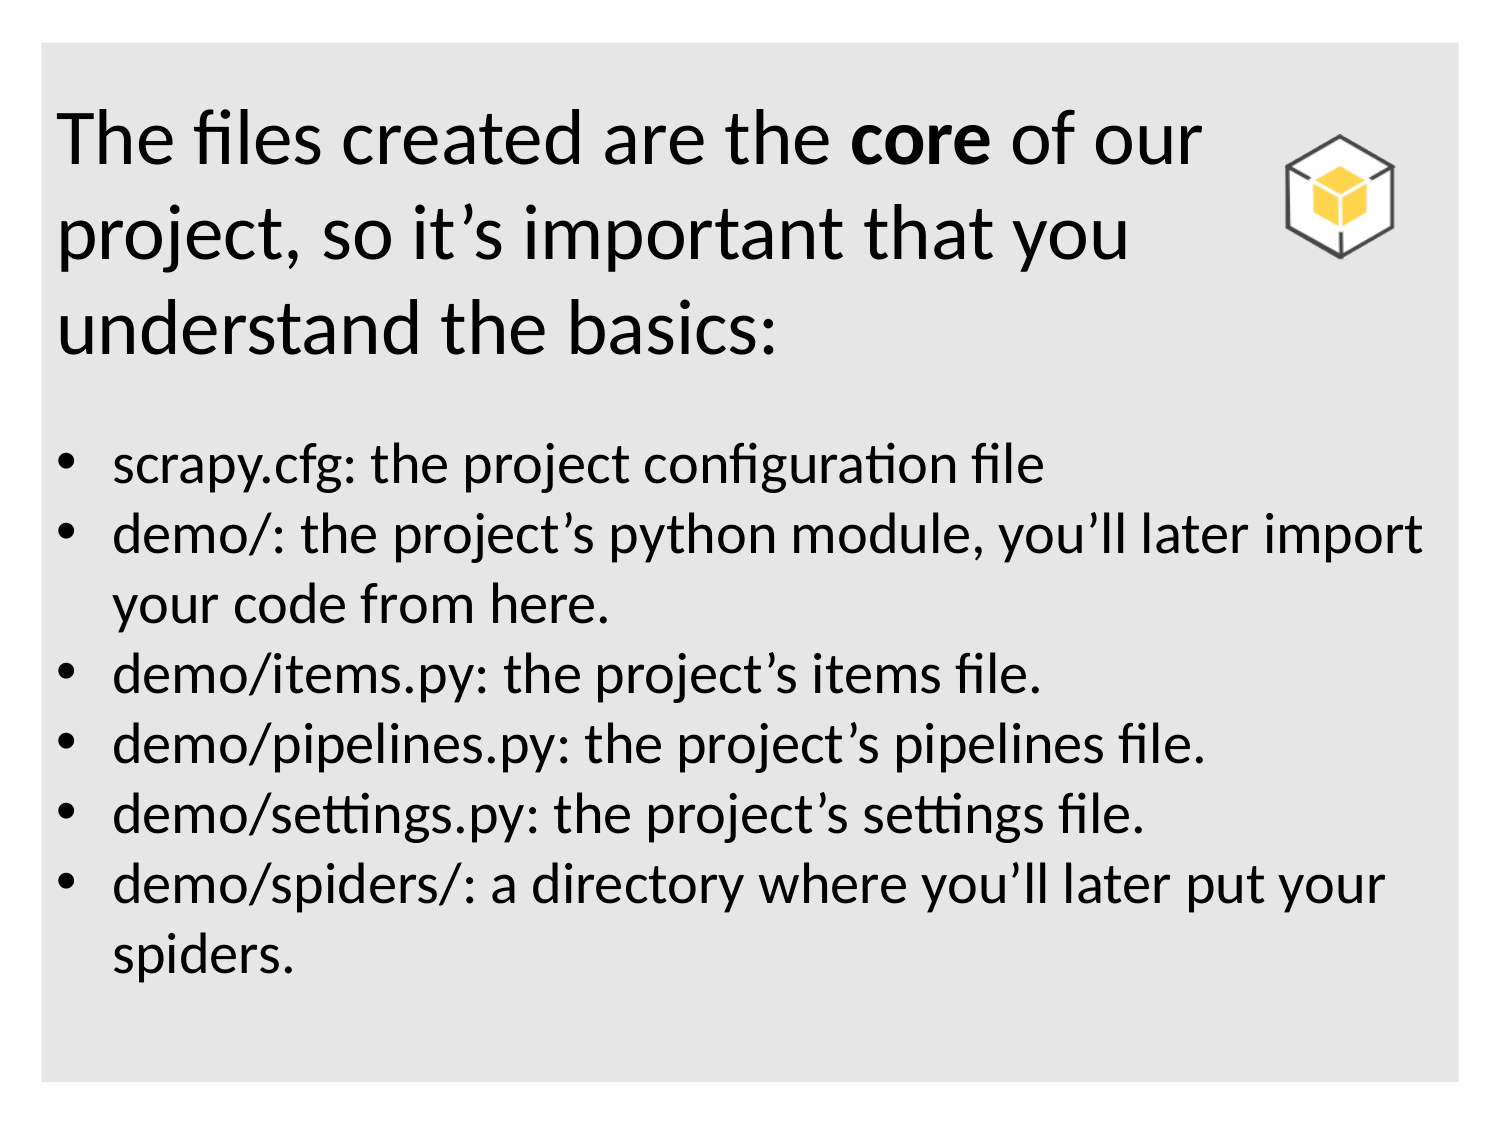

The files created are the core of our project, so it’s important that you understand the basics:
scrapy.cfg: the project configuration file
demo/: the project’s python module, you’ll later import your code from here.
demo/items.py: the project’s items file.
demo/pipelines.py: the project’s pipelines file.
demo/settings.py: the project’s settings file.
demo/spiders/: a directory where you’ll later put your spiders.